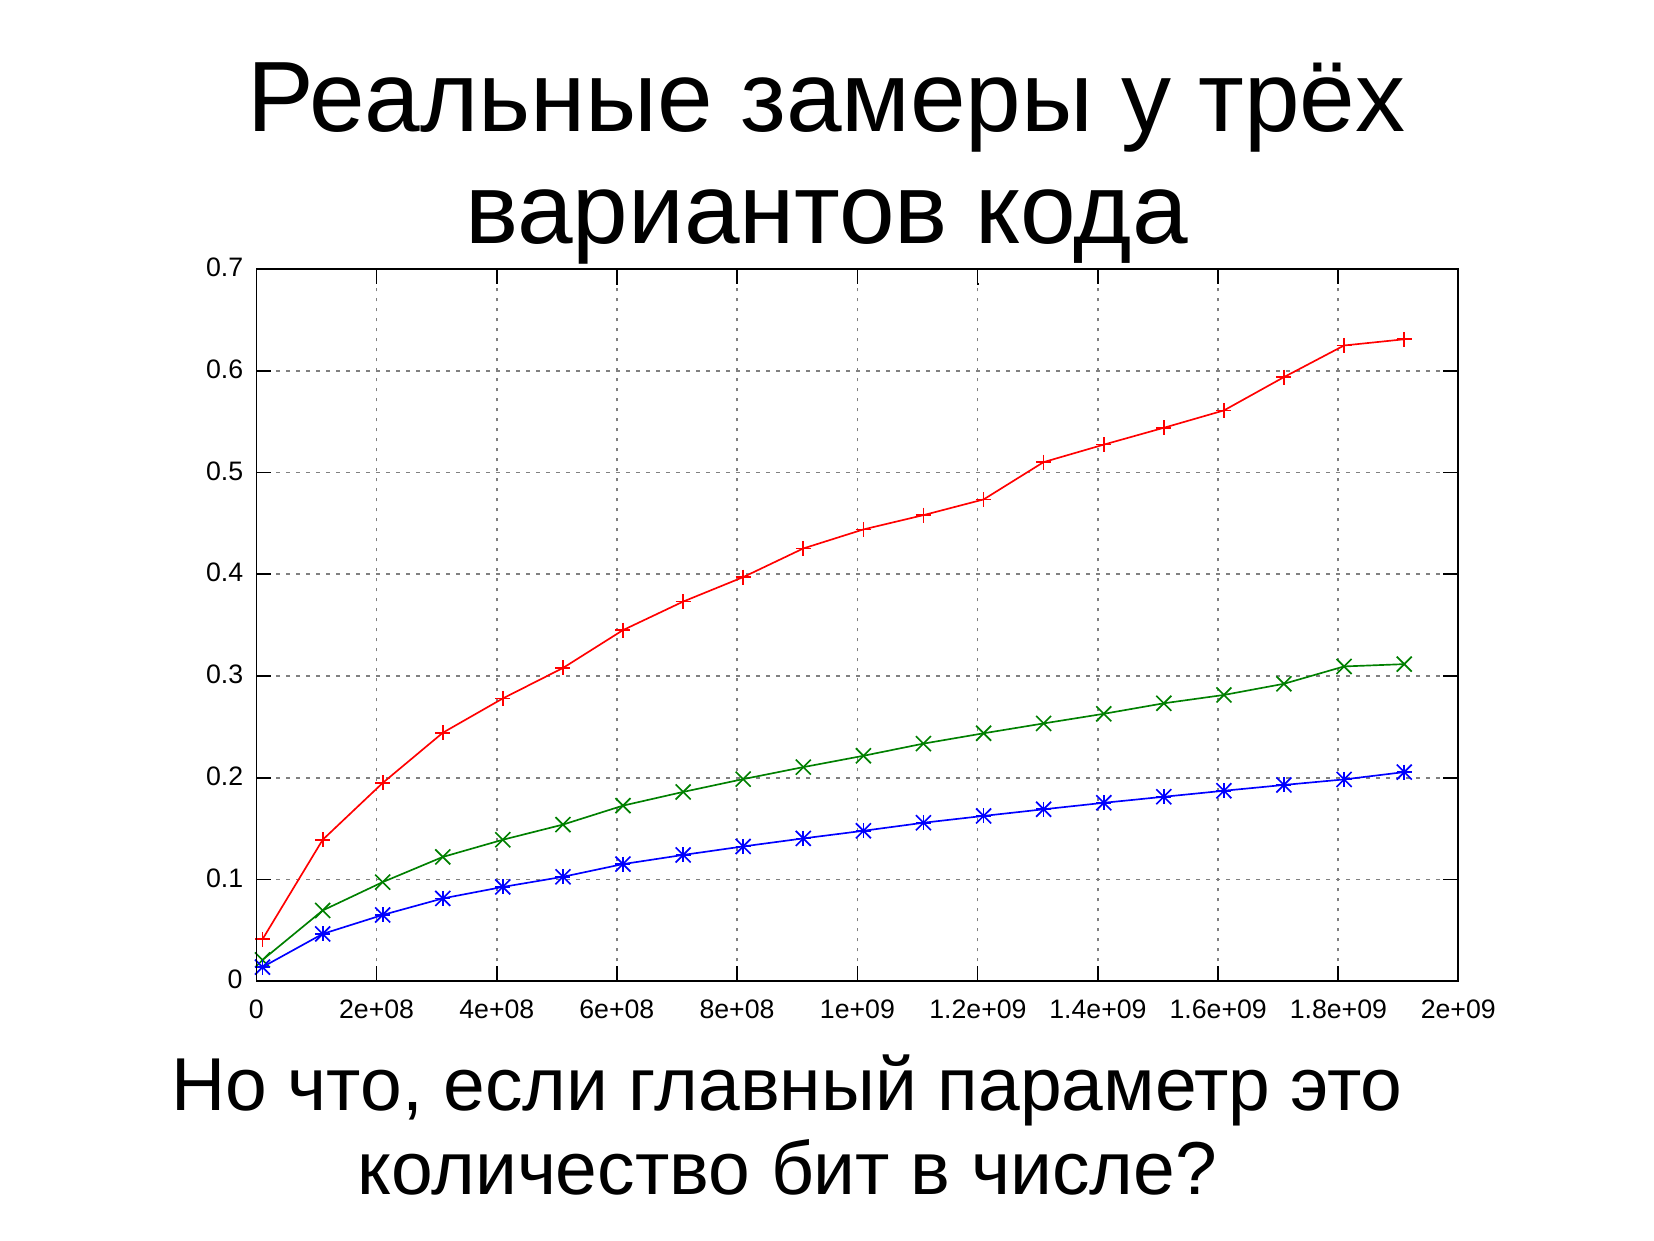

# Реальные замеры у трёх вариантов кода
Но что, если главный параметр это количество бит в числе?